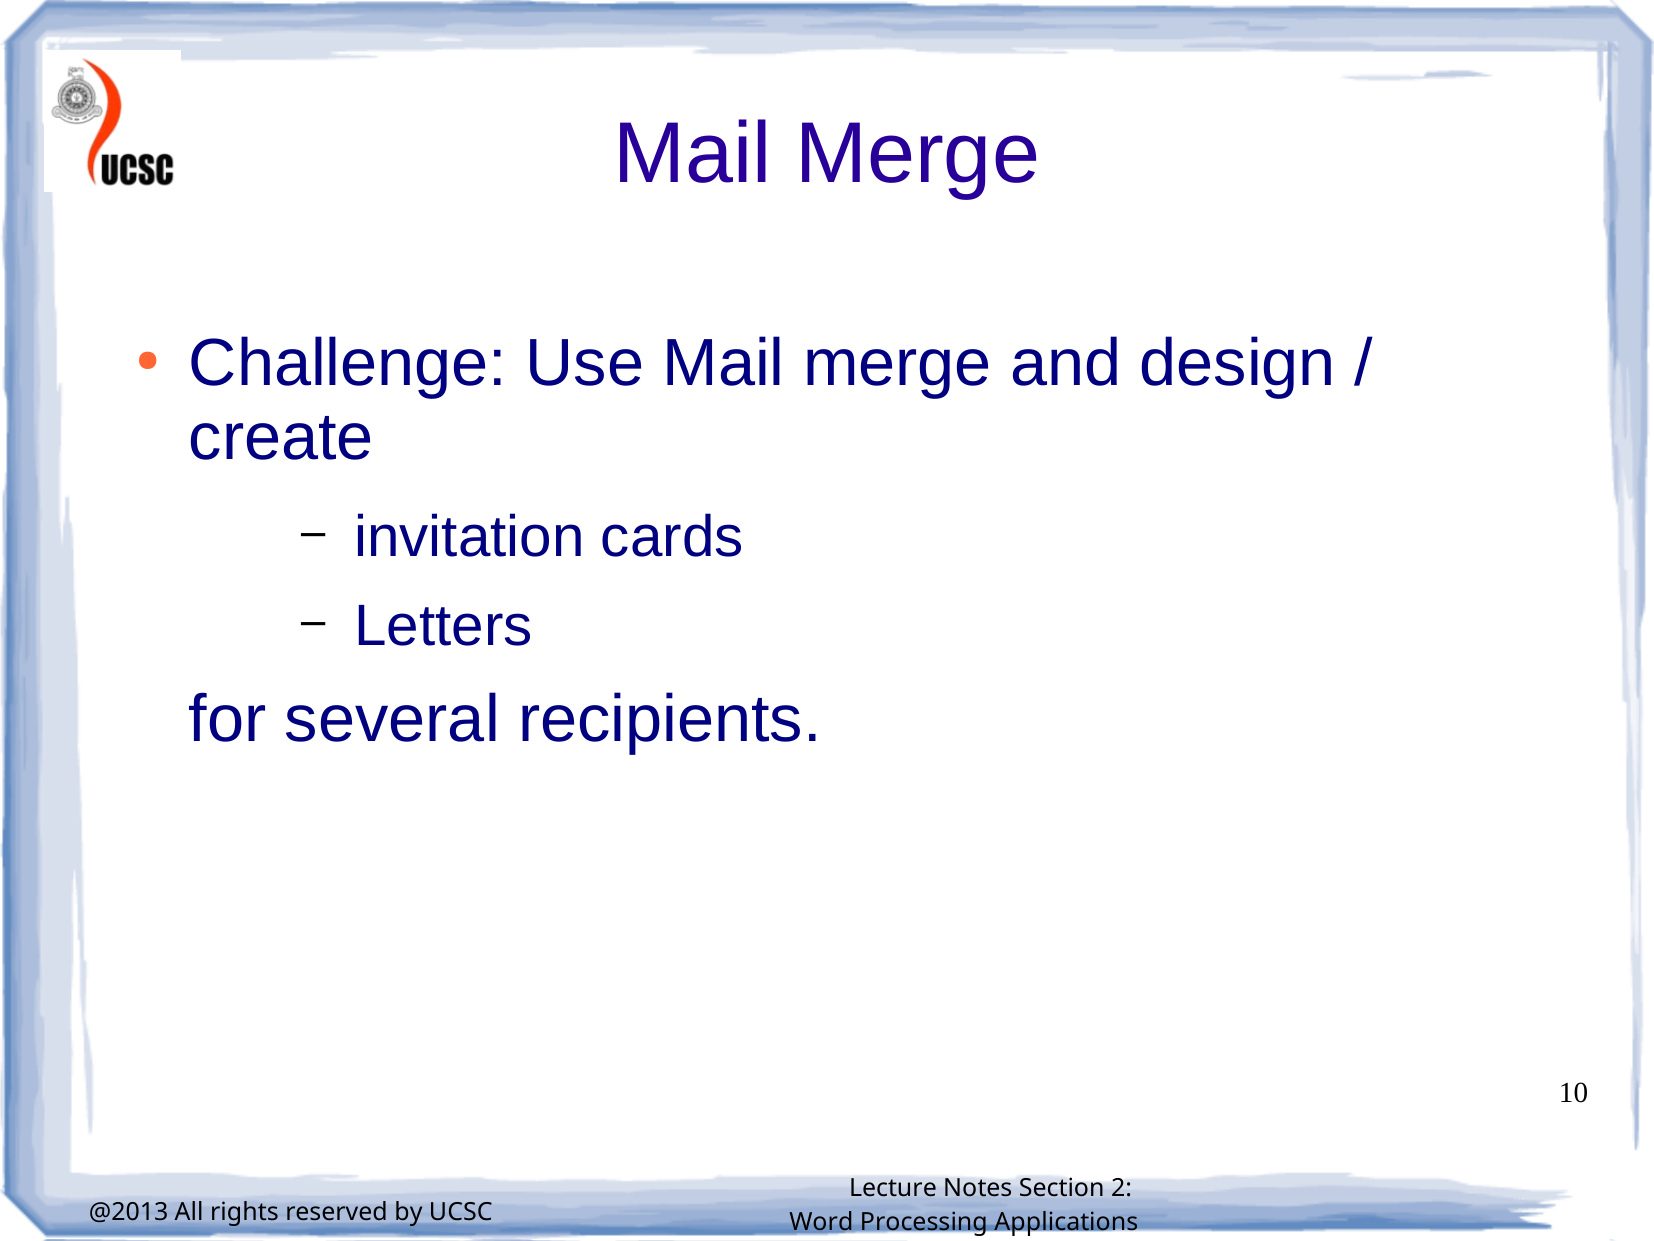

# Mail Merge
Challenge: Use Mail merge and design / create
invitation cards
Letters
for several recipients.
10